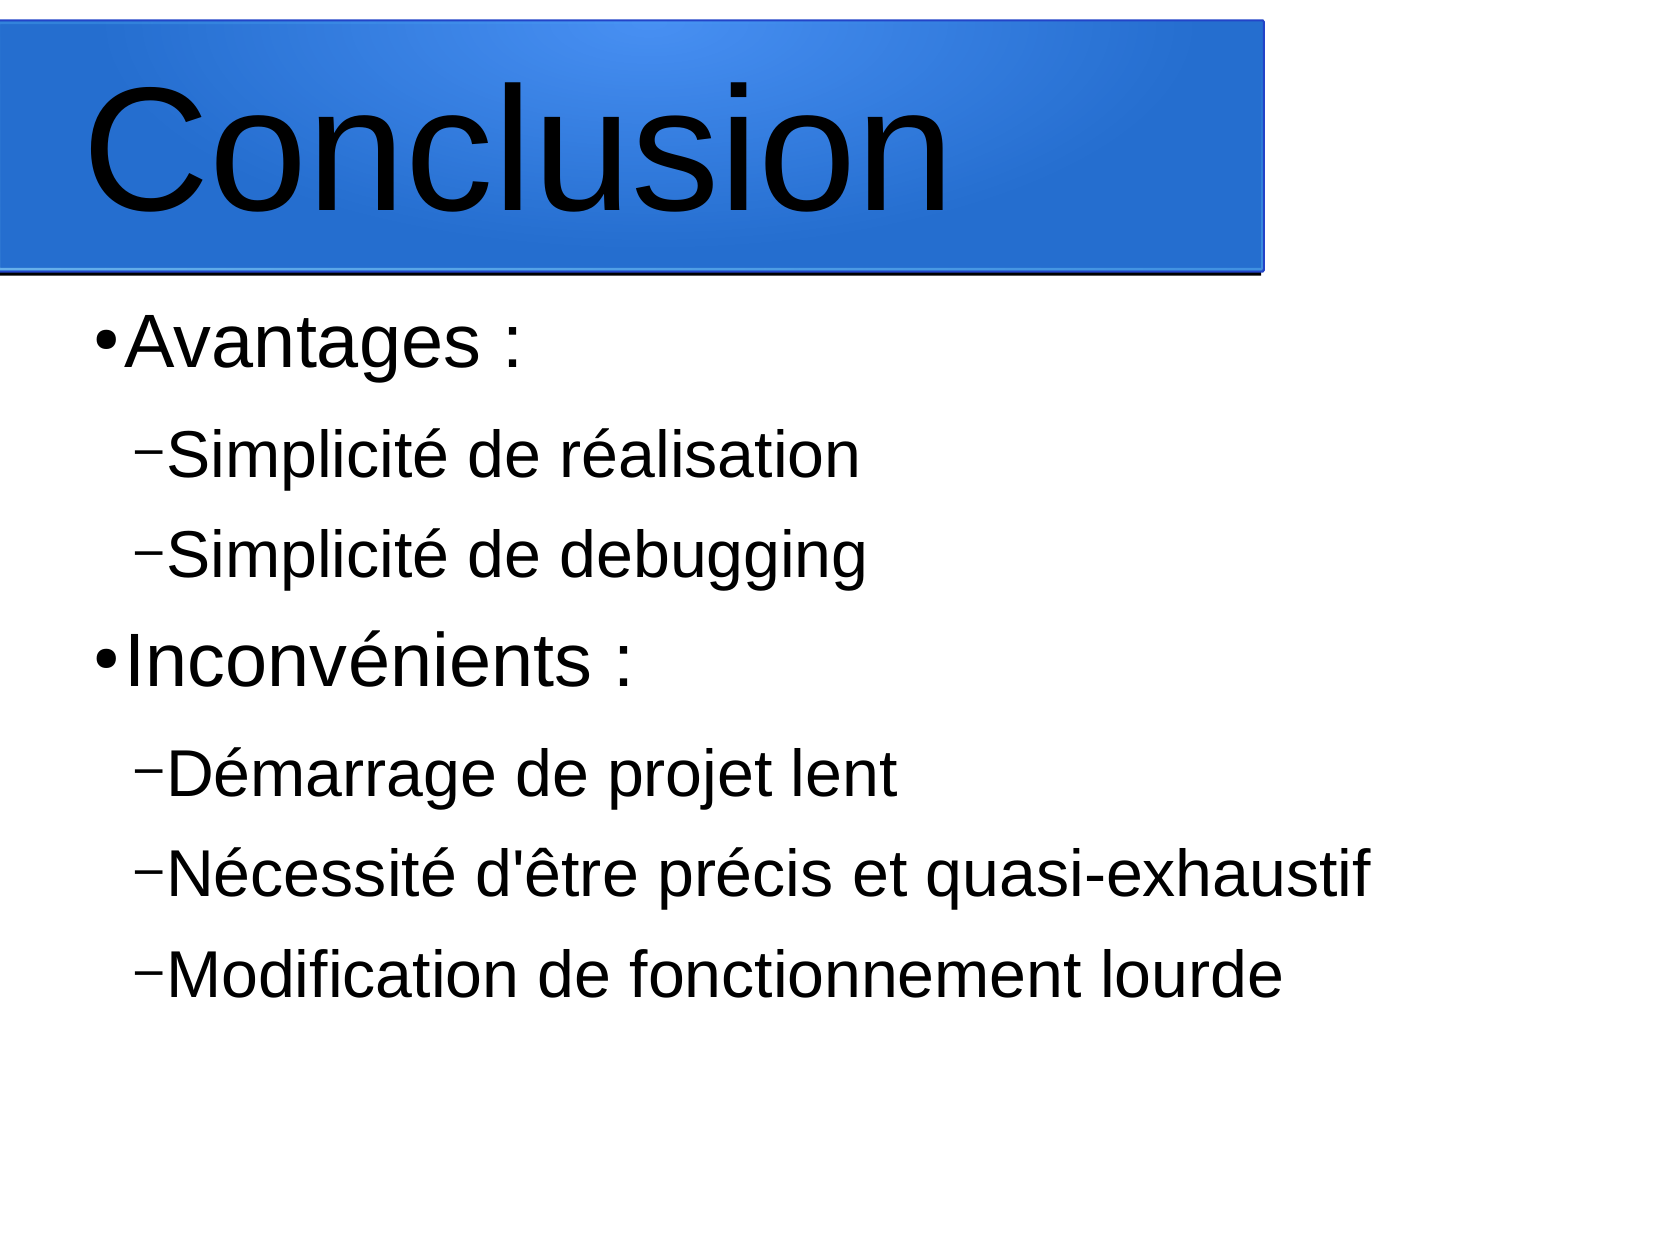

# Conclusion
Avantages :
Simplicité de réalisation
Simplicité de debugging
Inconvénients :
Démarrage de projet lent
Nécessité d'être précis et quasi-exhaustif
Modification de fonctionnement lourde